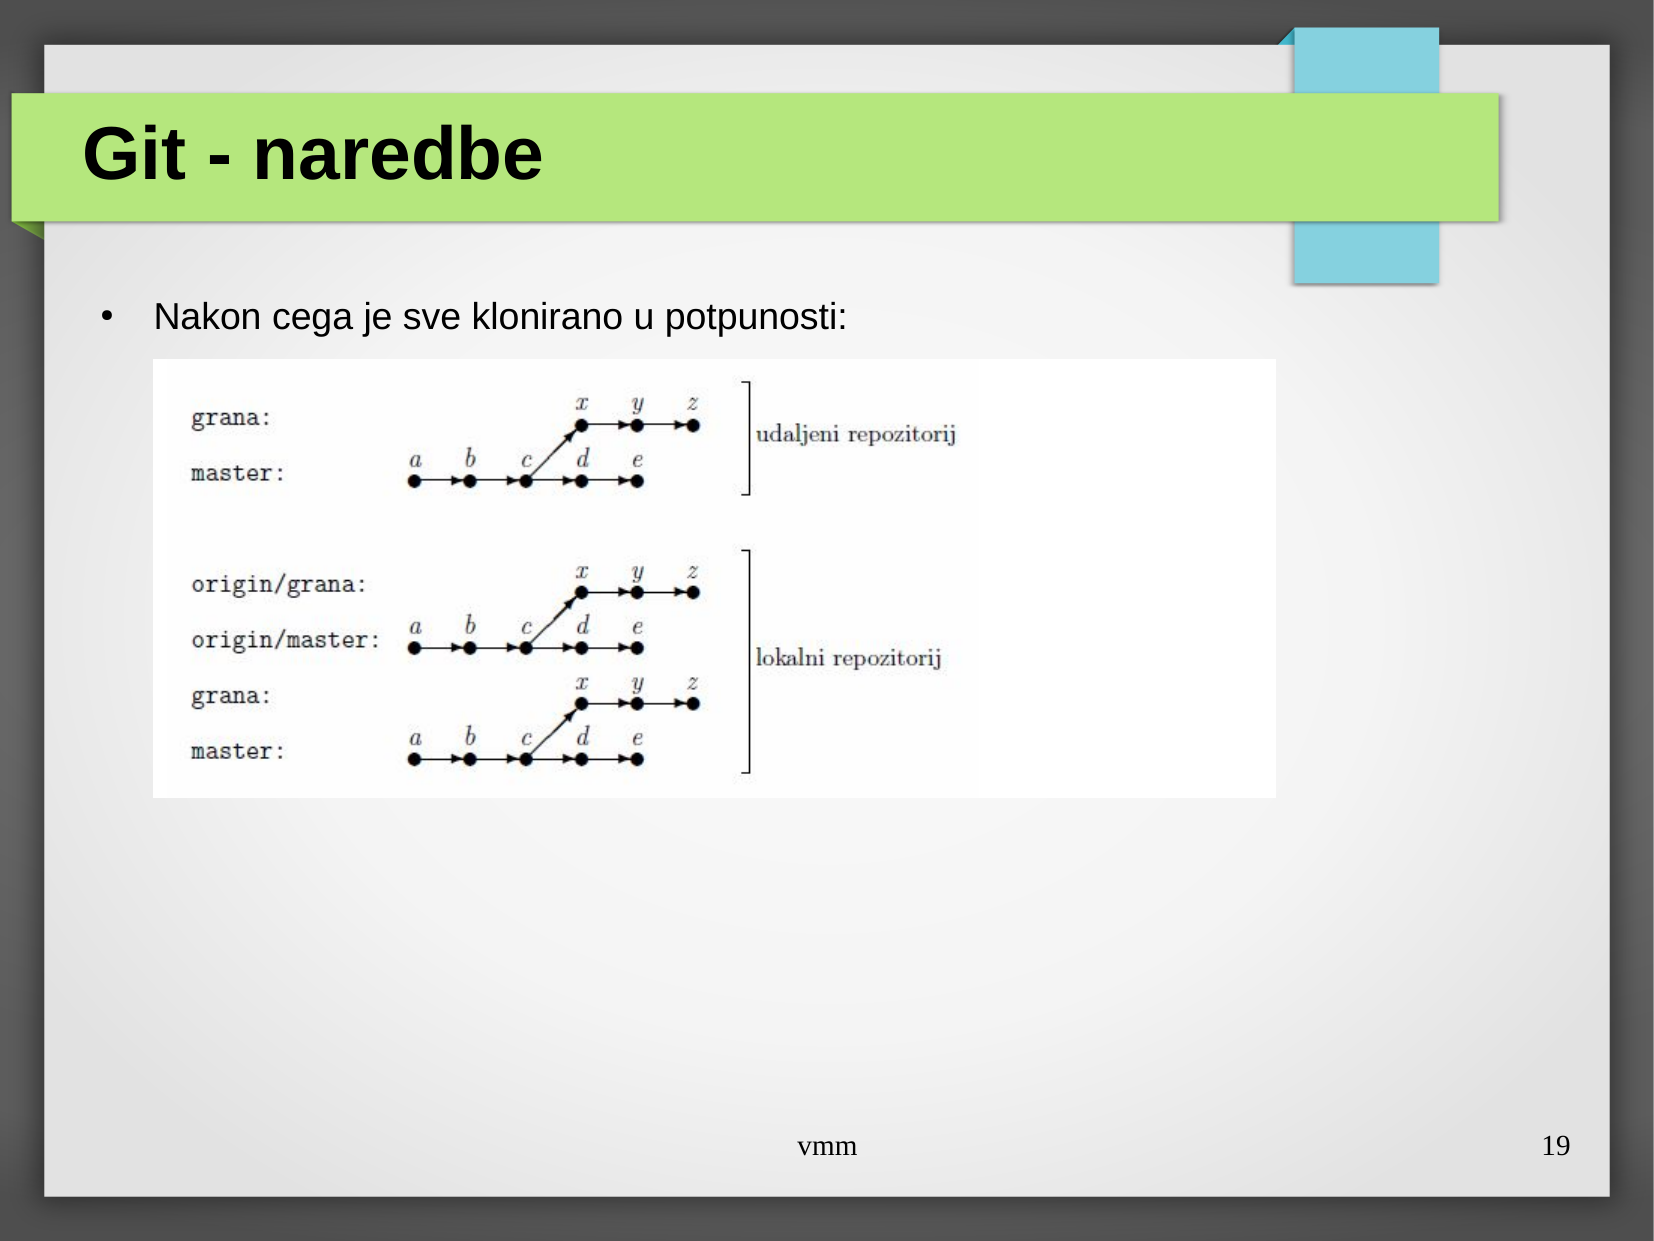

# Git - naredbe
Nakon cega je sve klonirano u potpunosti:
vmm
19